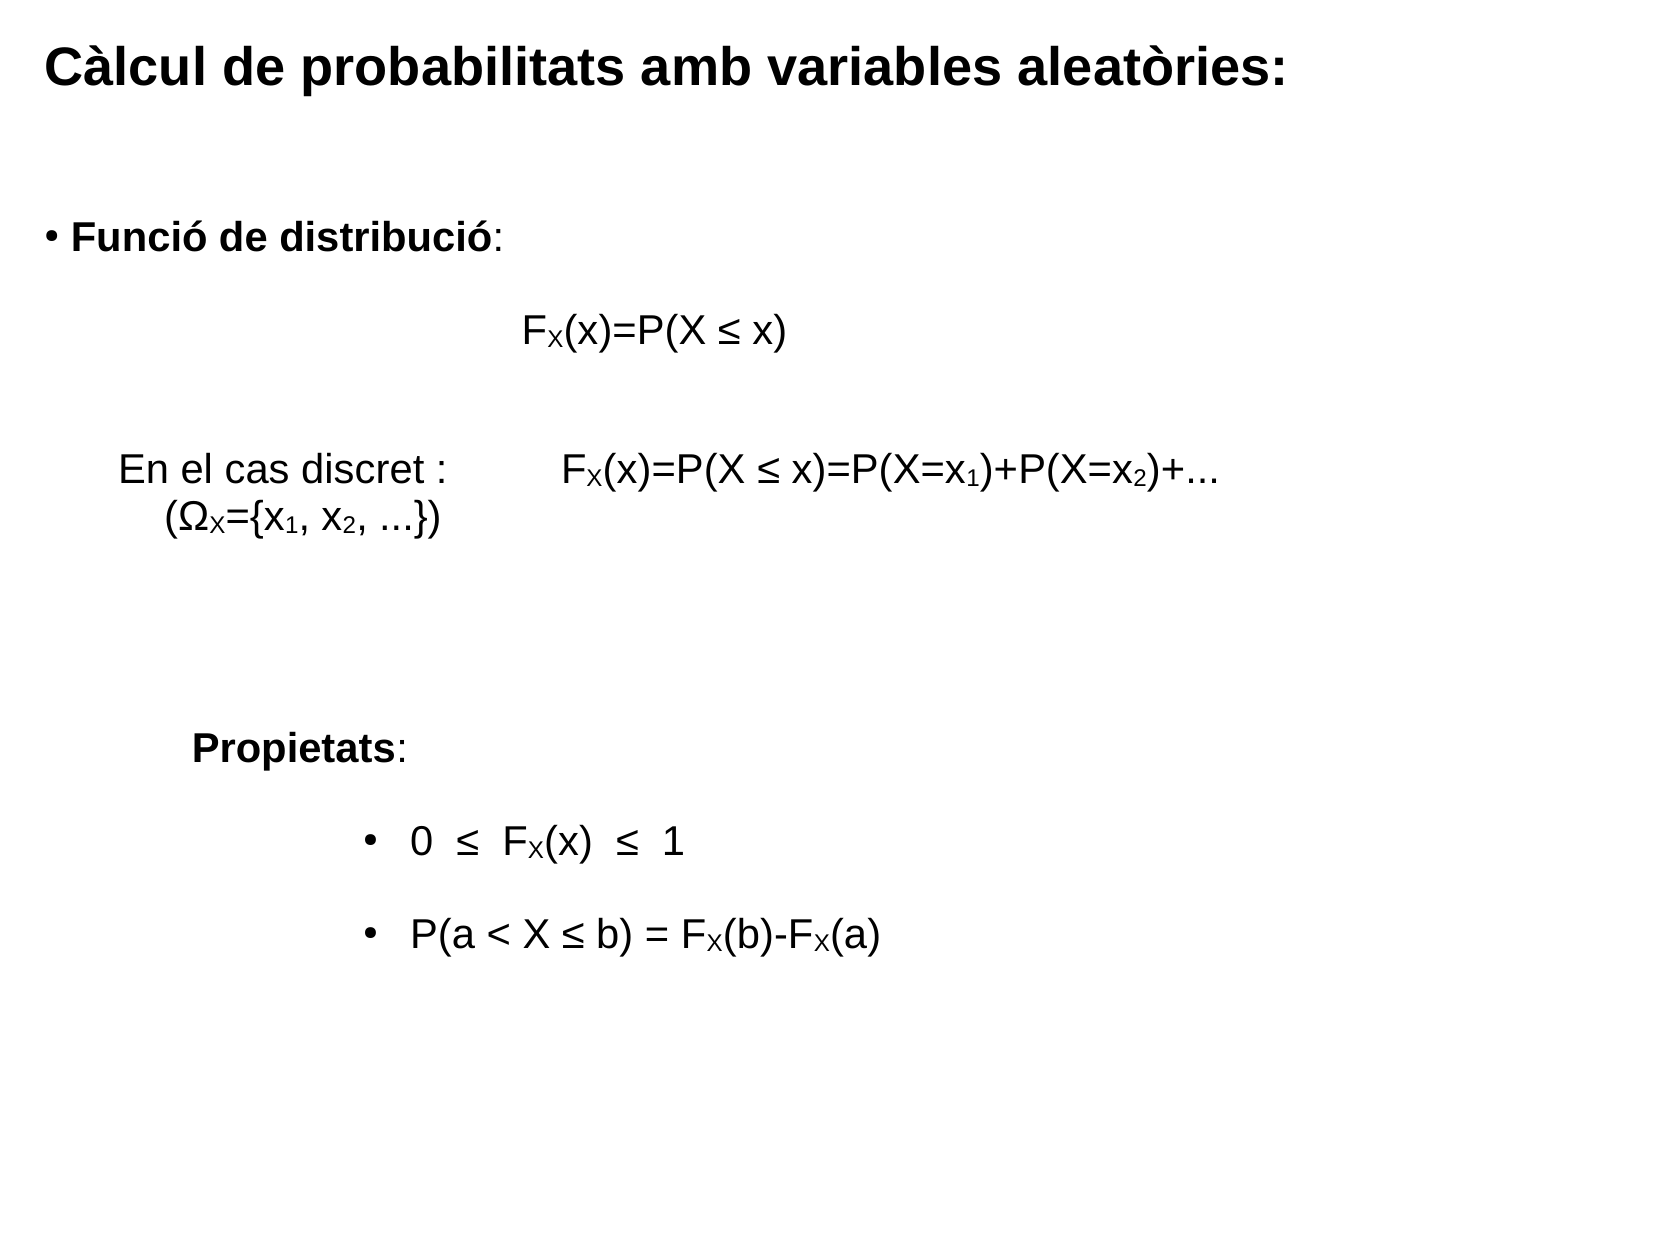

Càlcul de probabilitats amb variables aleatòries:
 Funció de distribució:
				 		 FX(x)=P(X ≤ x)
	En el cas discret : 		FX(x)=P(X ≤ x)=P(X=x1)+P(X=x2)+...
	 (ΩX={x1, x2, ...})
		Propietats:
 0 ≤ FX(x) ≤ 1
 P(a < X ≤ b) = FX(b)-FX(a)